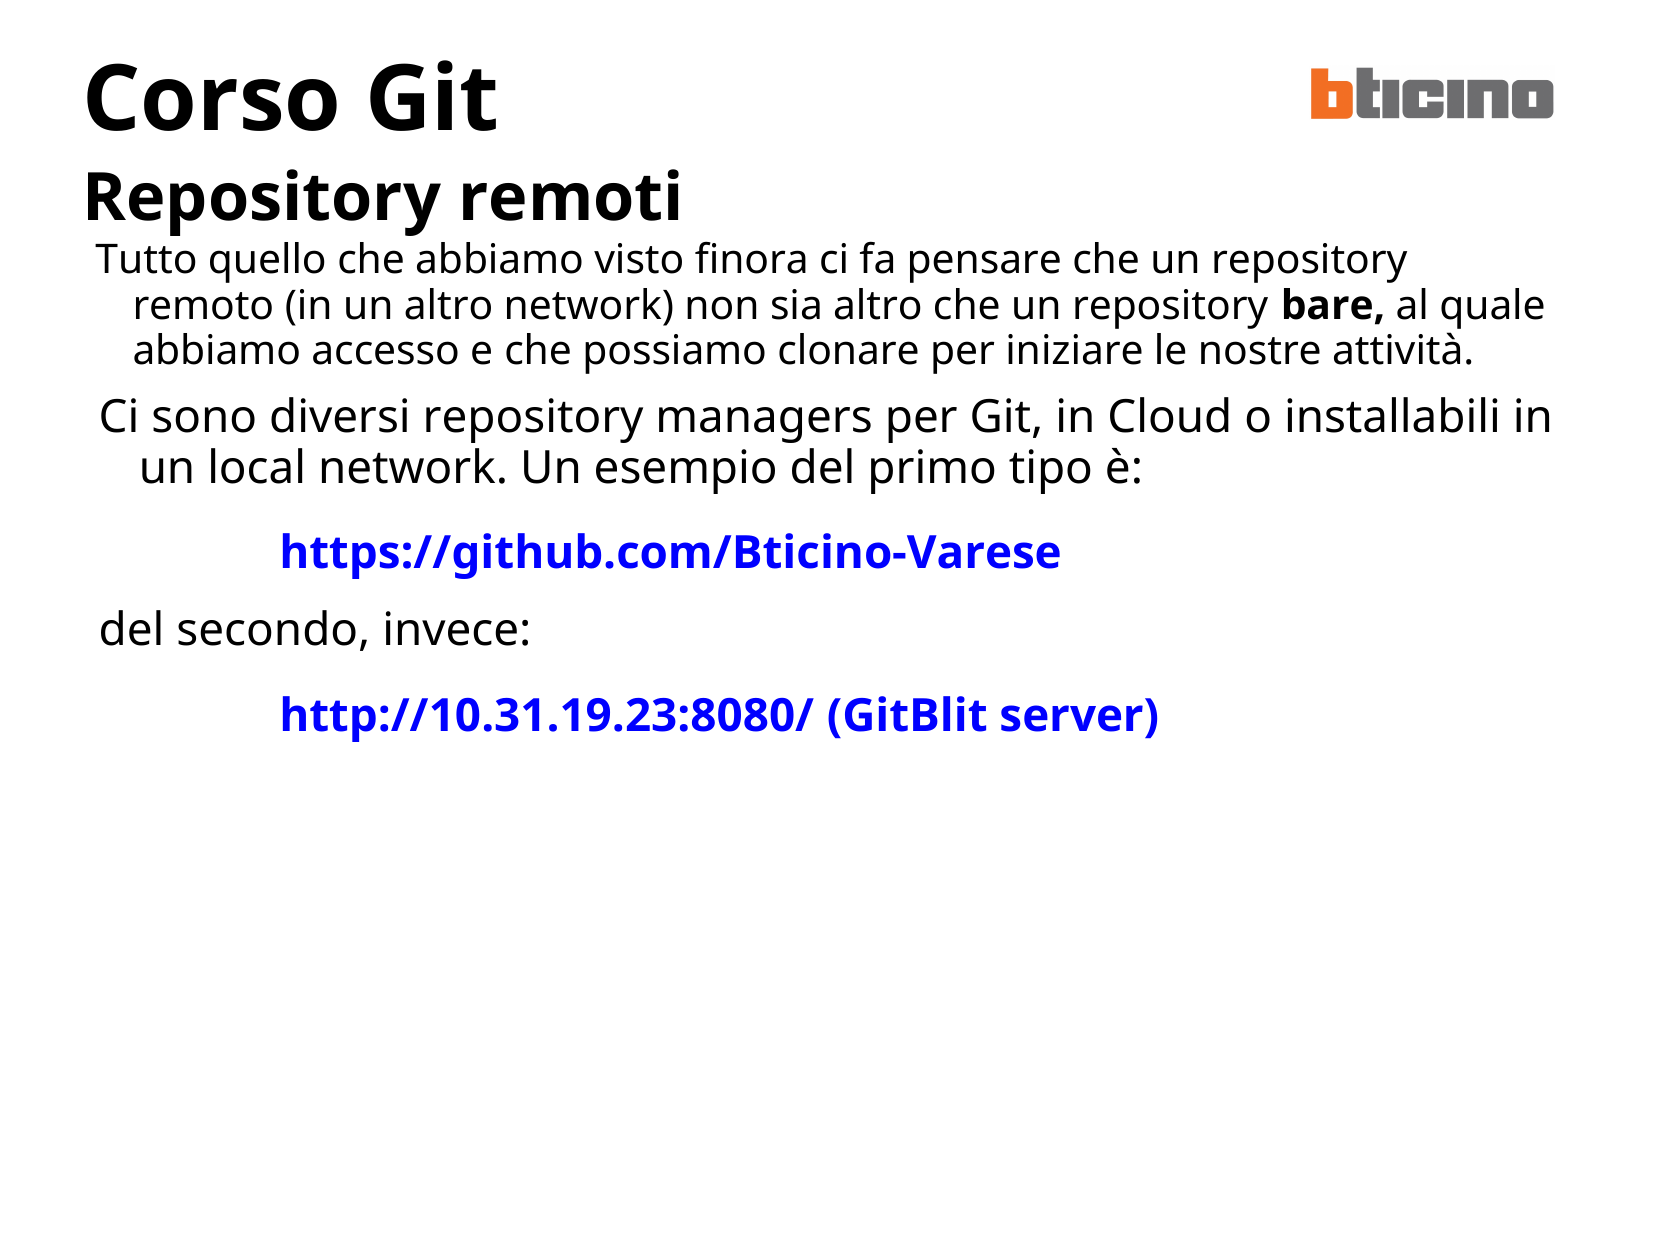

# Corso Git
Repository remoti
Tutto quello che abbiamo visto finora ci fa pensare che un repository remoto (in un altro network) non sia altro che un repository bare, al quale abbiamo accesso e che possiamo clonare per iniziare le nostre attività.
Ci sono diversi repository managers per Git, in Cloud o installabili in un local network. Un esempio del primo tipo è:
https://github.com/Bticino-Varese
del secondo, invece:
http://10.31.19.23:8080/ (GitBlit server)